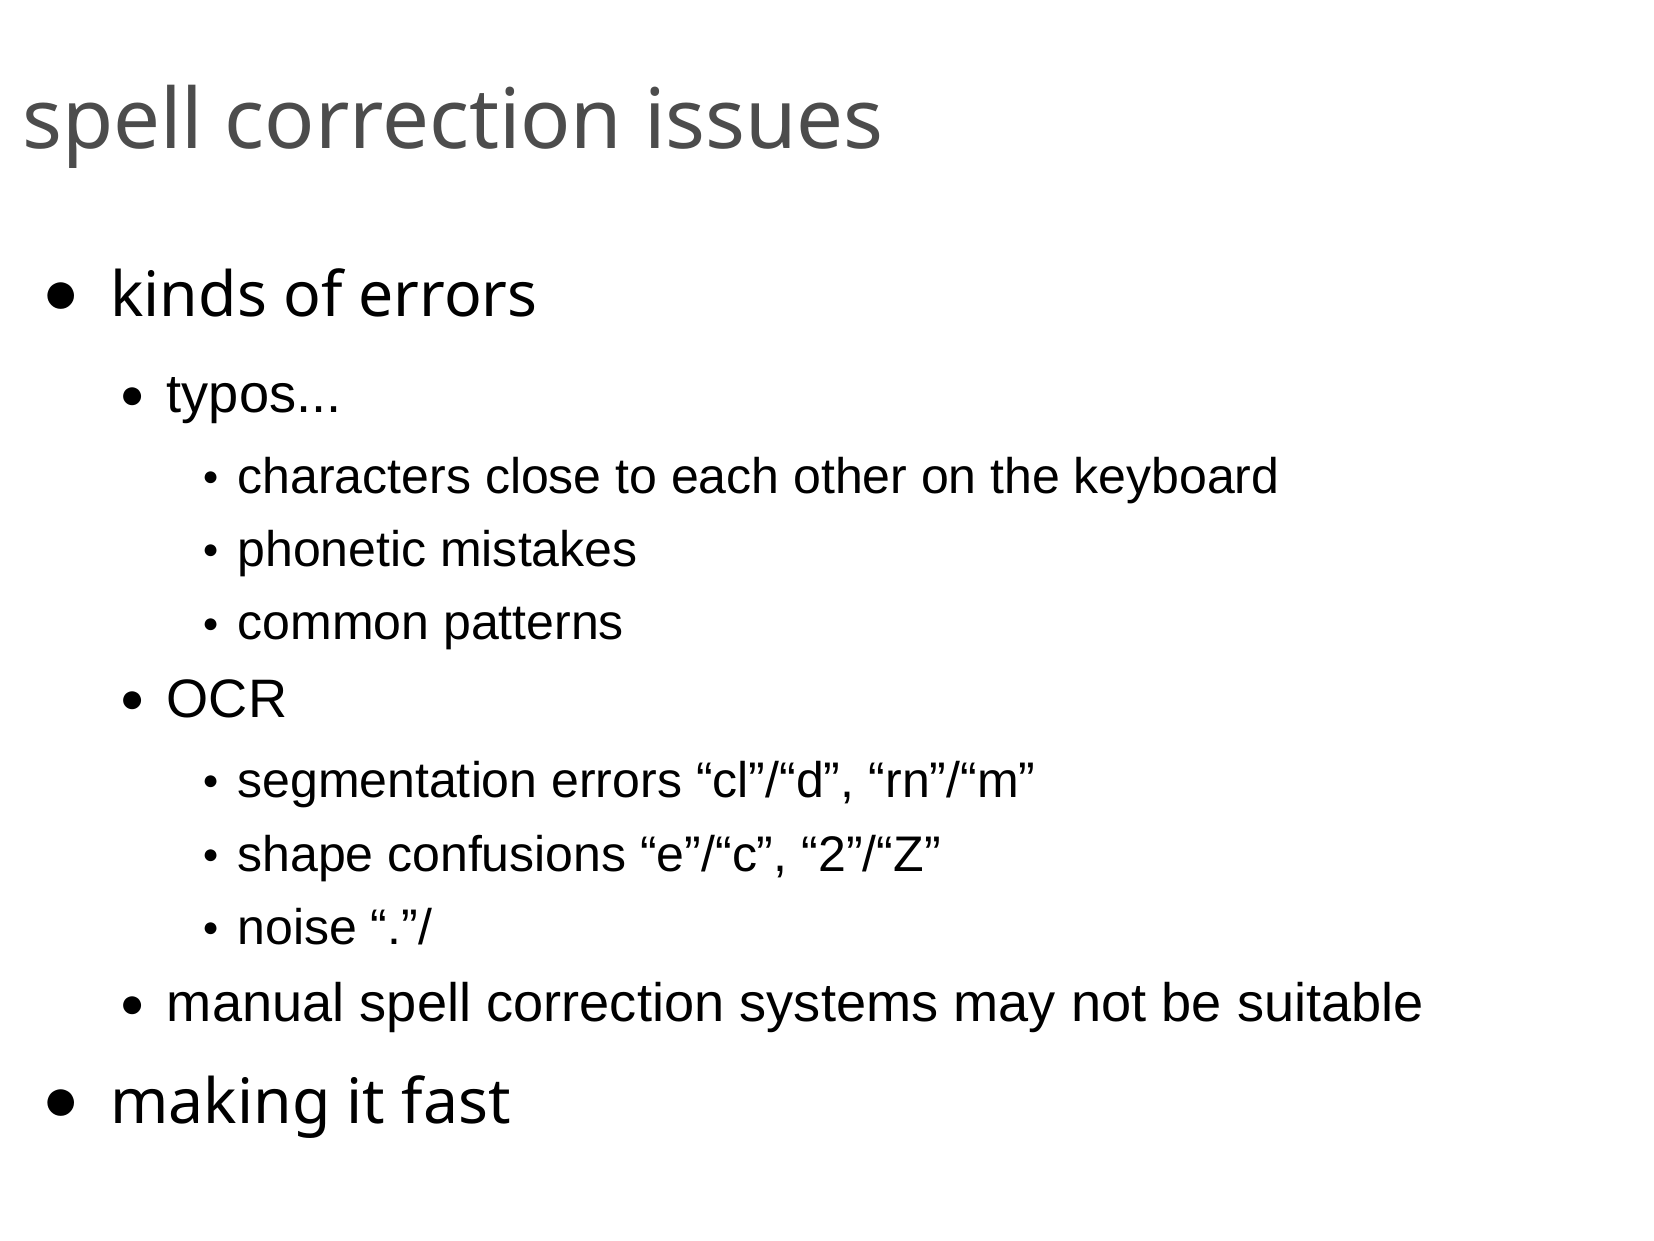

# spell correction issues
kinds of errors
typos...
characters close to each other on the keyboard
phonetic mistakes
common patterns
OCR
segmentation errors “cl”/“d”, “rn”/“m”
shape confusions “e”/“c”, “2”/“Z”
noise “.”/
manual spell correction systems may not be suitable
making it fast